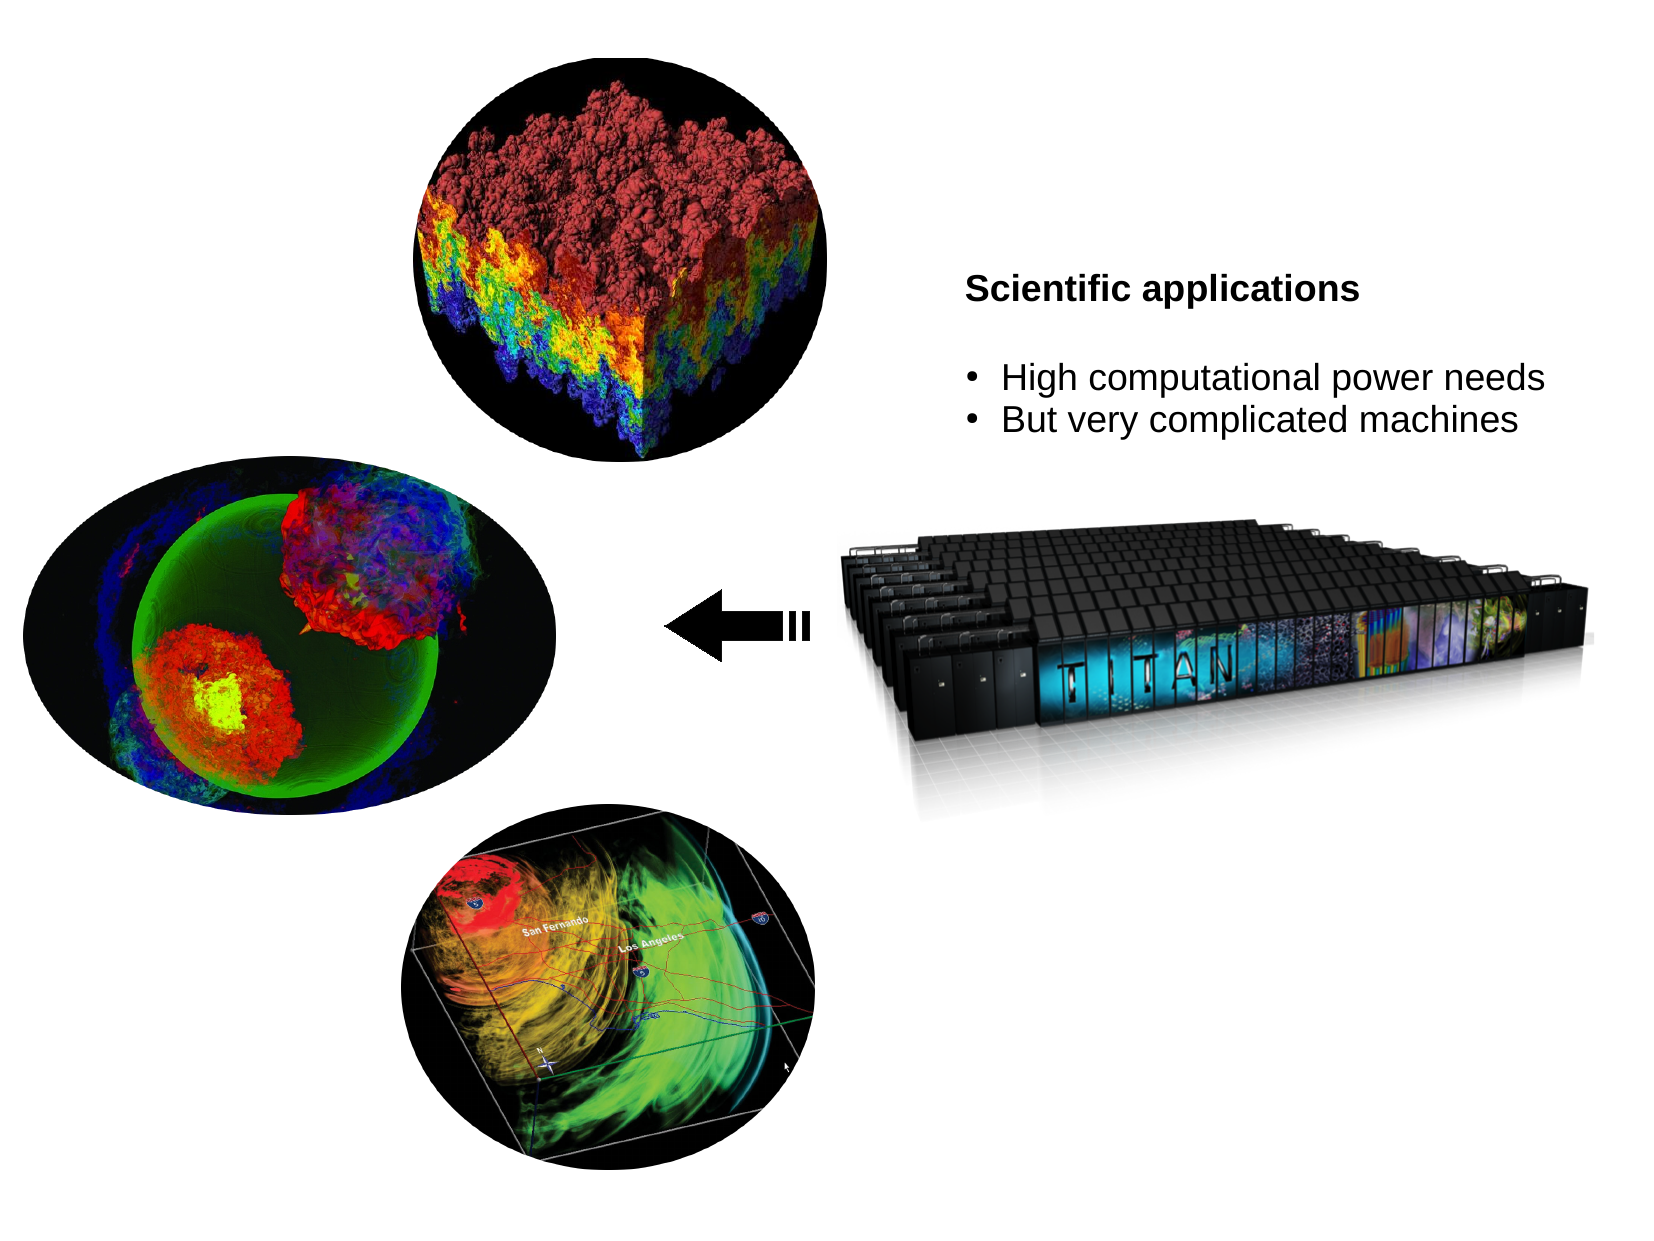

Scientific applications
High computational power needs
But very complicated machines